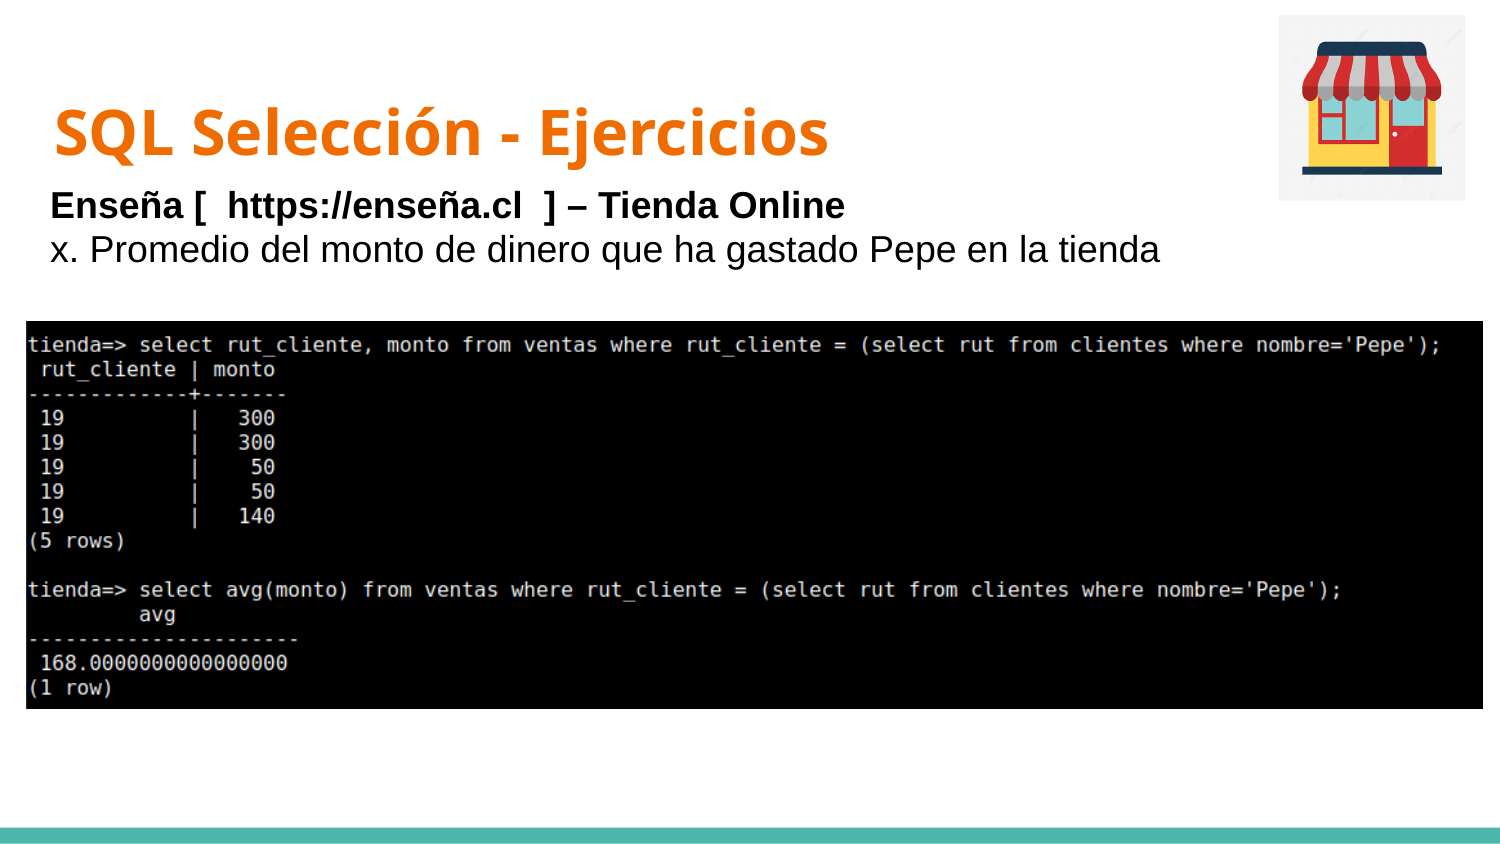

# SQL Selección - Ejercicios
Enseña [ https://enseña.cl ] – Tienda Online
x. Promedio del monto de dinero que ha gastado Pepe en la tienda